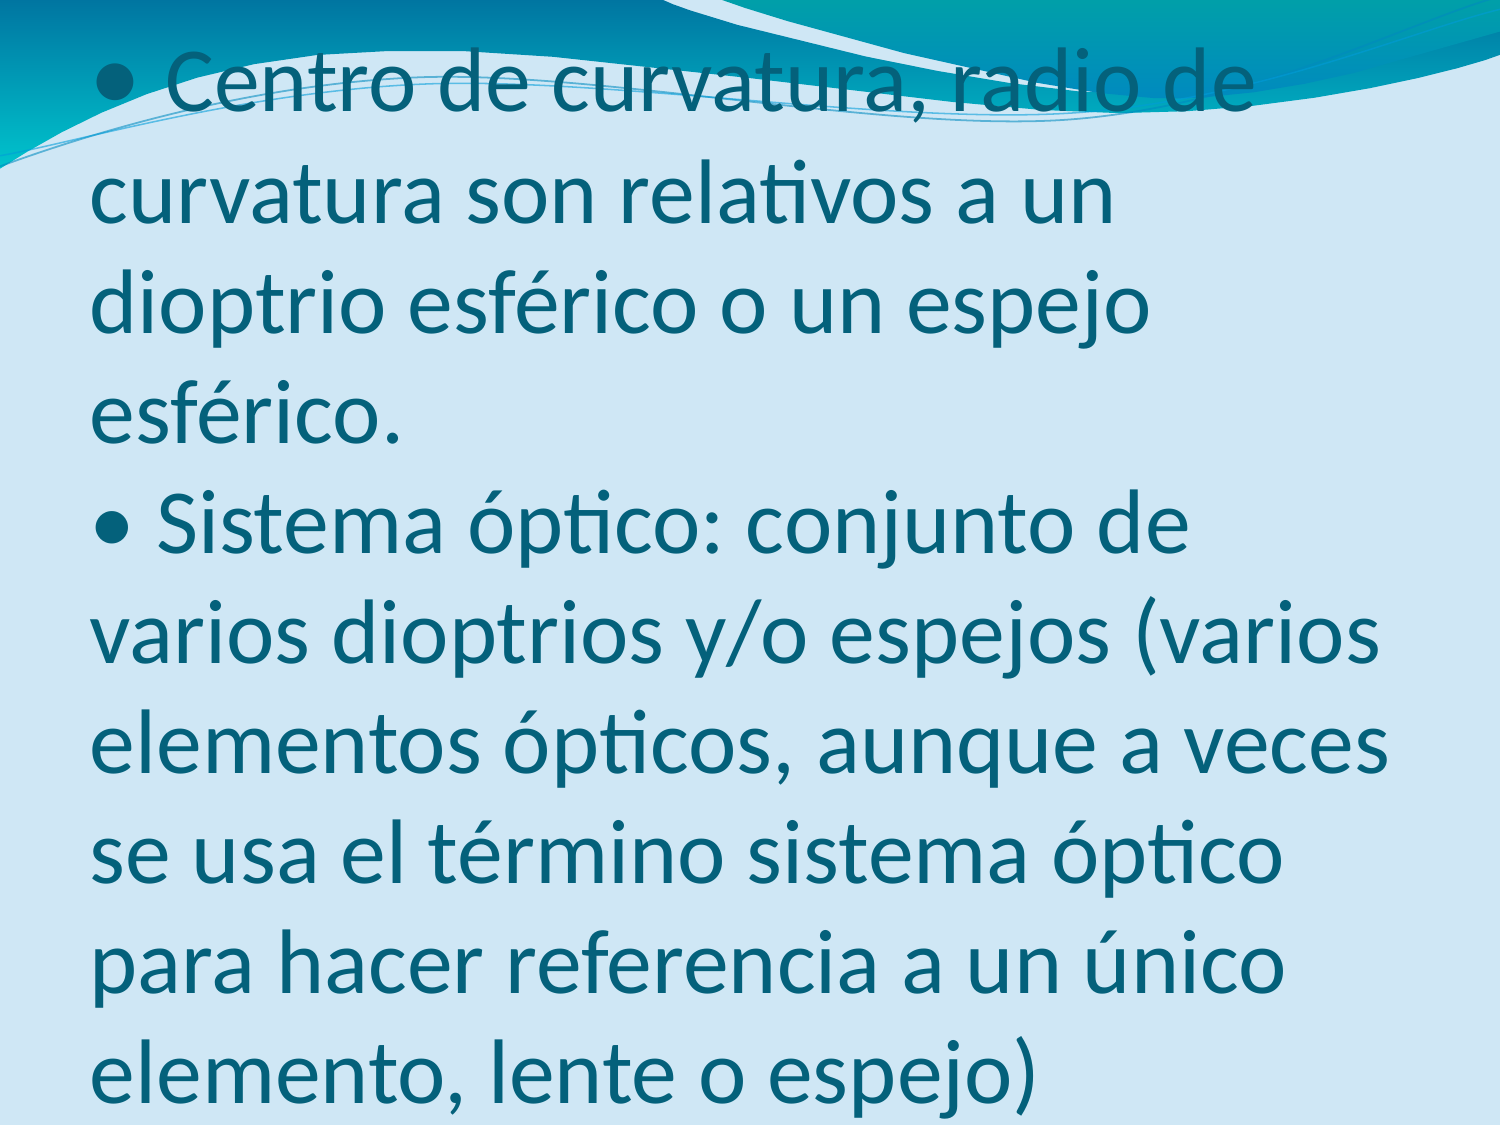

# • Centro de curvatura, radio de curvatura son relativos a un dioptrio esférico o un espejo esférico. • Sistema óptico: conjunto de varios dioptrios y/o espejos (varios elementos ópticos, aunque a veces se usa el término sistema óptico para hacer referencia a un único elemento, lente o espejo)